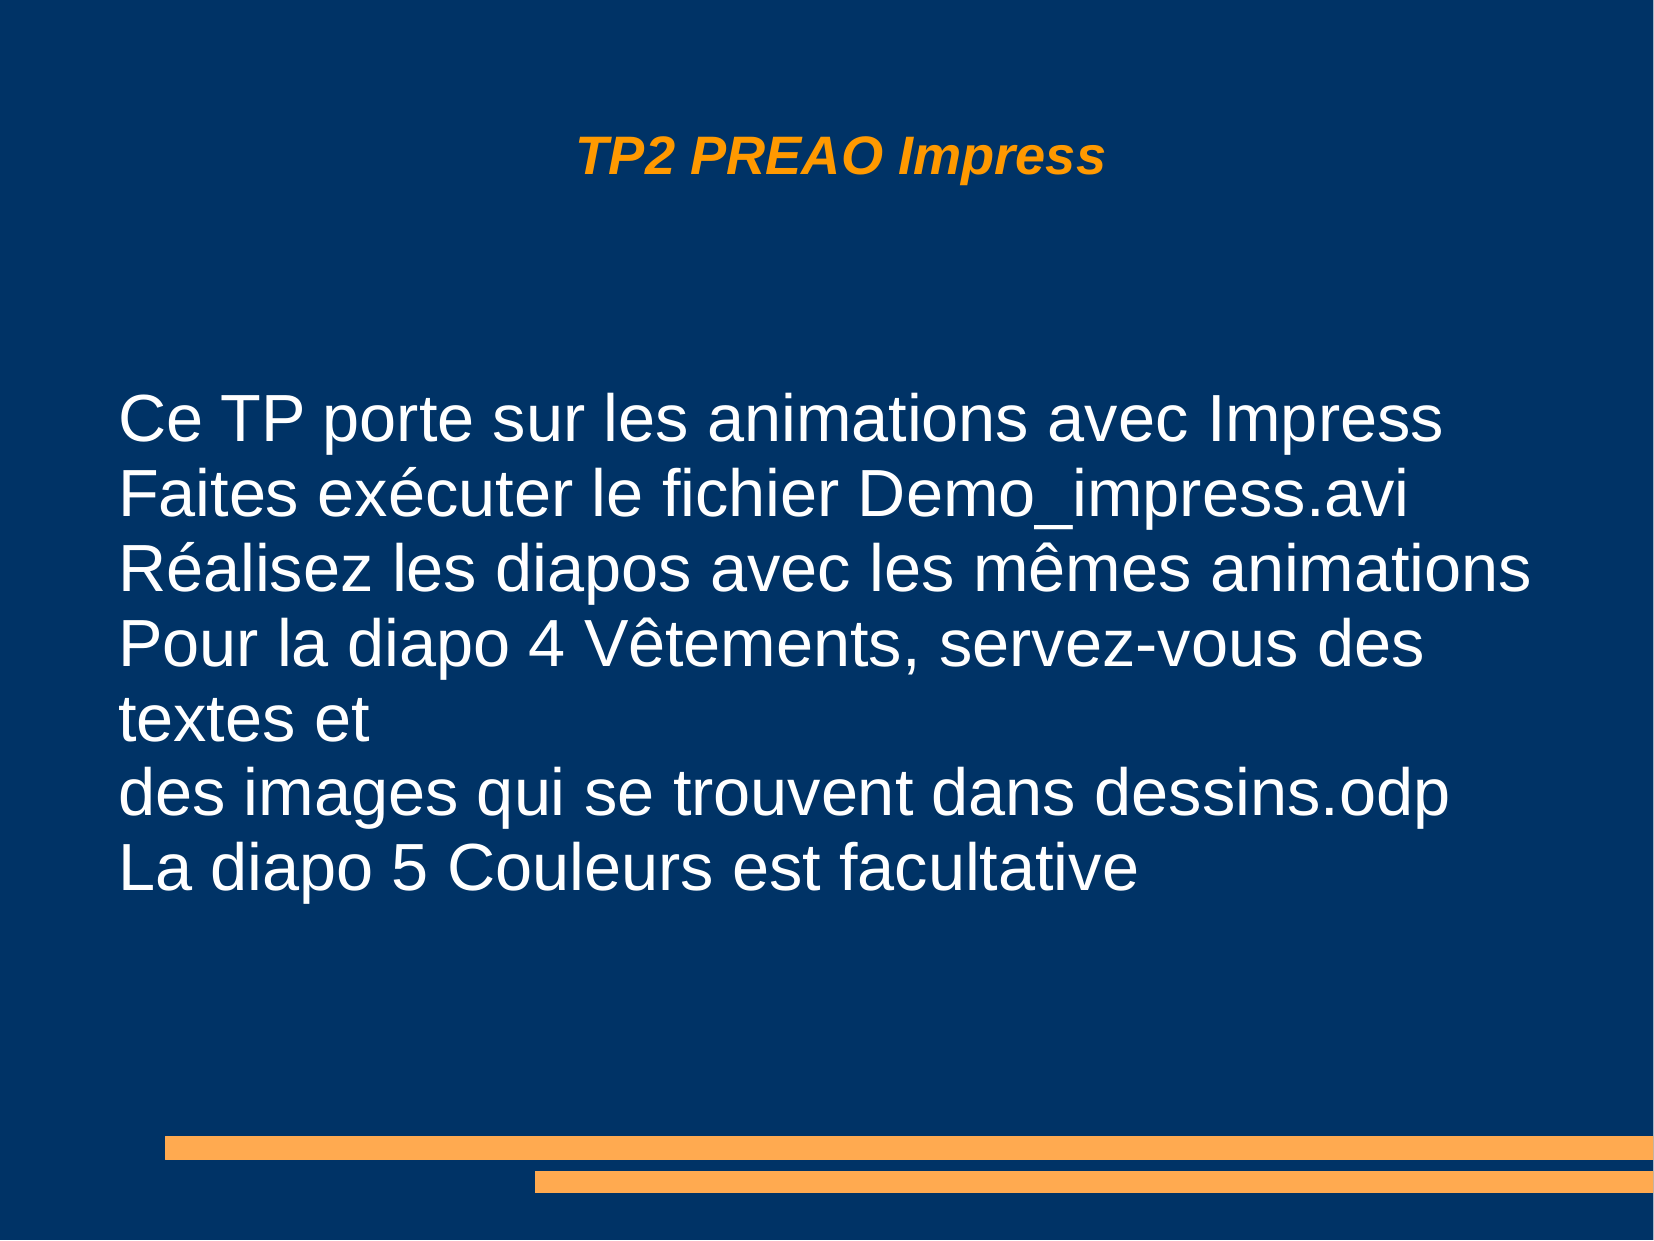

TP2 PREAO Impress
# Ce TP porte sur les animations avec Impress
Faites exécuter le fichier Demo_impress.avi
Réalisez les diapos avec les mêmes animations
Pour la diapo 4 Vêtements, servez-vous des textes et
des images qui se trouvent dans dessins.odp
La diapo 5 Couleurs est facultative